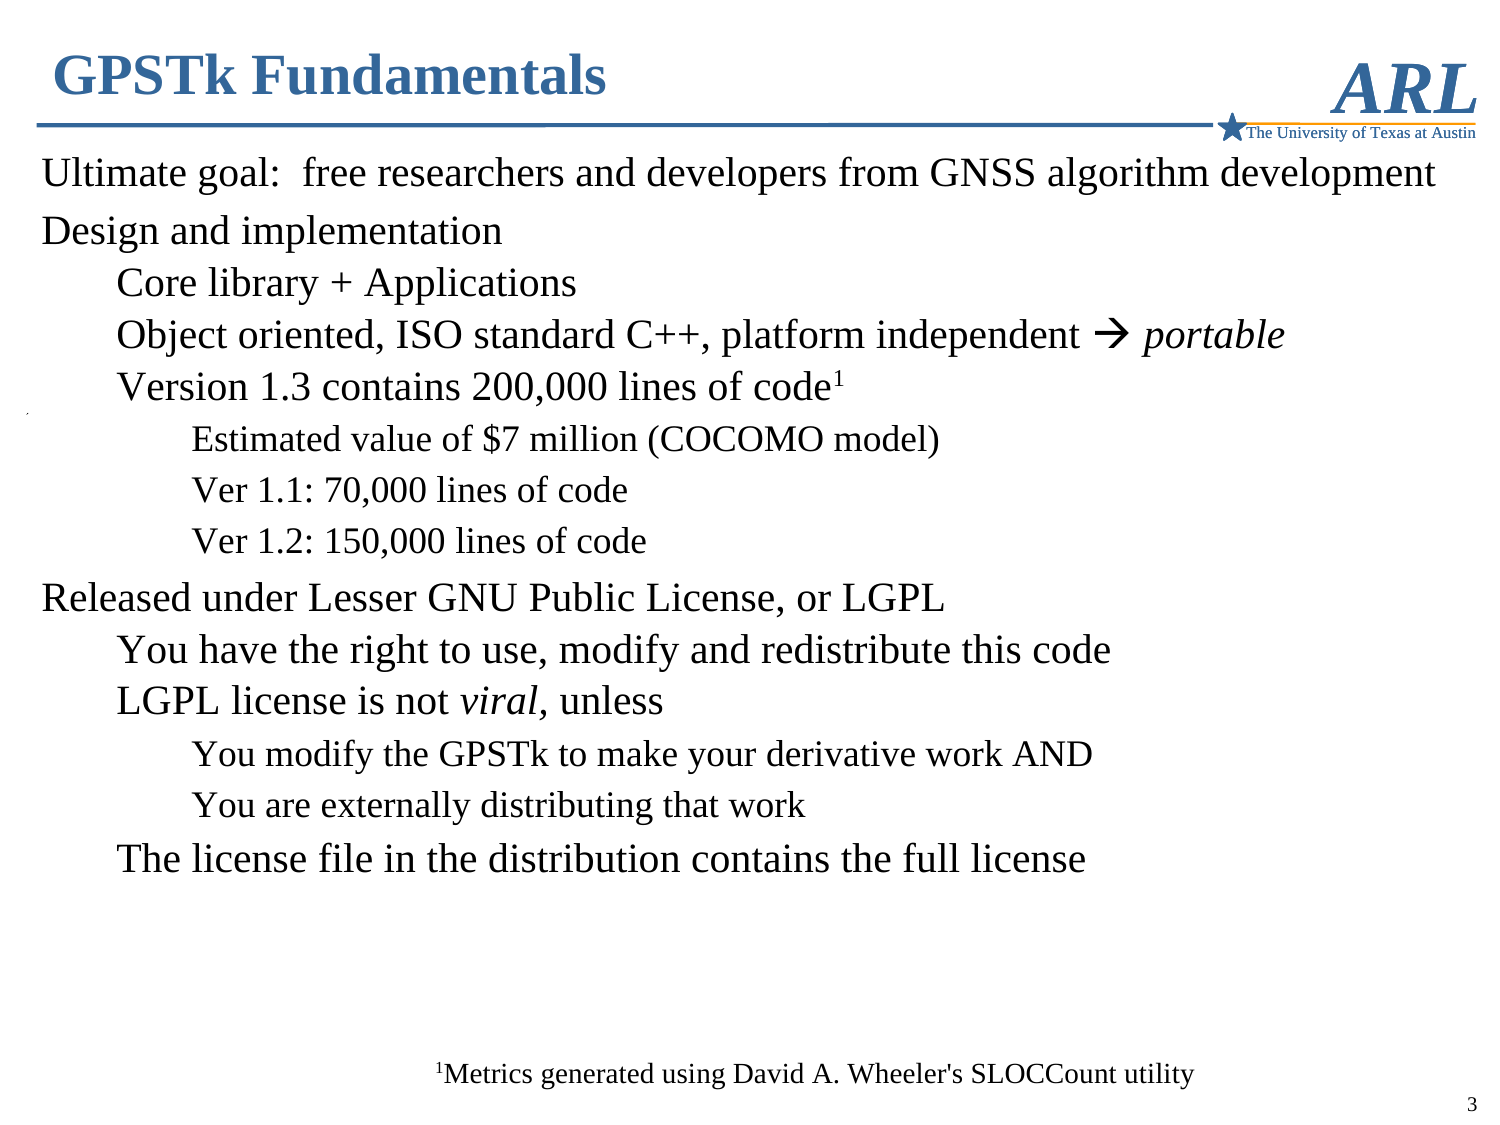

# GPSTk Fundamentals
Ultimate goal: free researchers and developers from GNSS algorithm development
Design and implementation
Core library + Applications
Object oriented, ISO standard C++, platform independent  portable
Version 1.3 contains 200,000 lines of code1
Estimated value of $7 million (COCOMO model)
Ver 1.1: 70,000 lines of code
Ver 1.2: 150,000 lines of code
Released under Lesser GNU Public License, or LGPL
You have the right to use, modify and redistribute this code
LGPL license is not viral, unless
You modify the GPSTk to make your derivative work AND
You are externally distributing that work
The license file in the distribution contains the full license
1Metrics generated using David A. Wheeler's SLOCCount utility